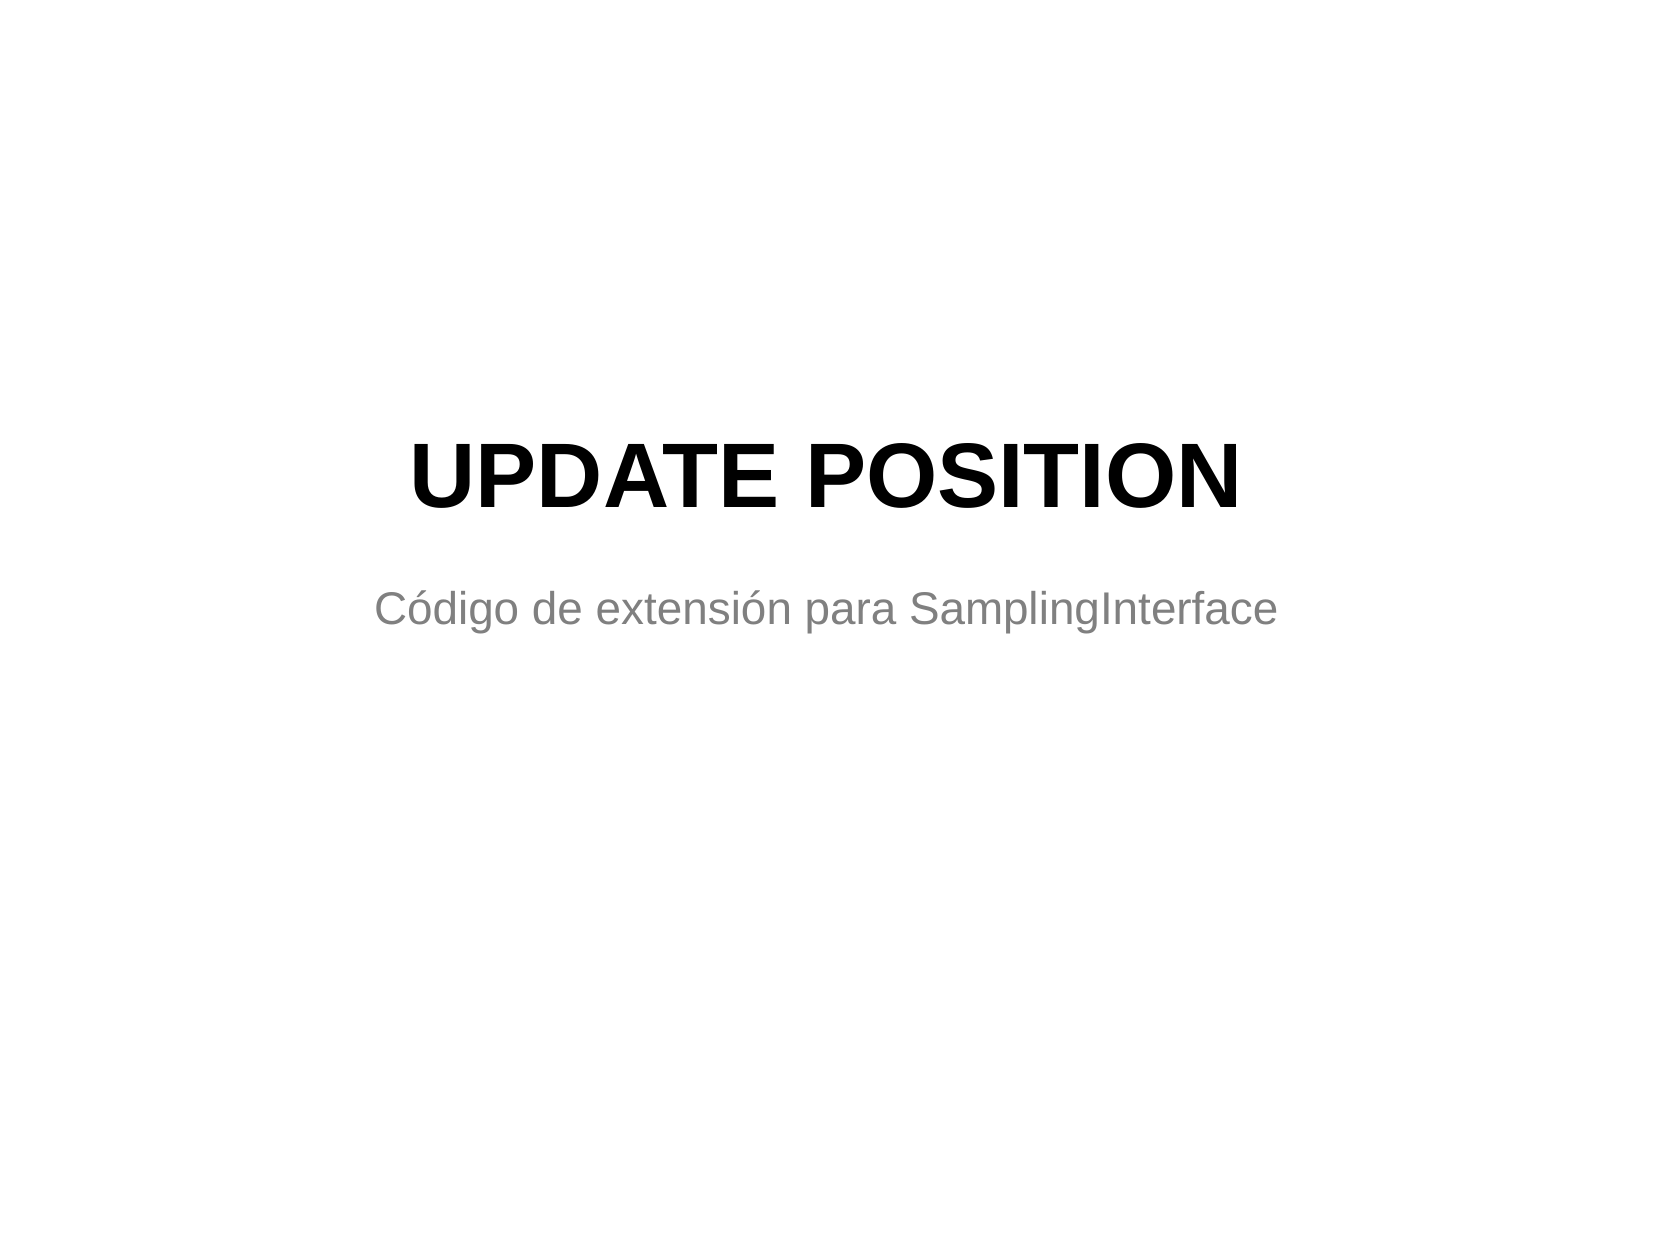

# UPDATE POSITION
Código de extensión para SamplingInterface